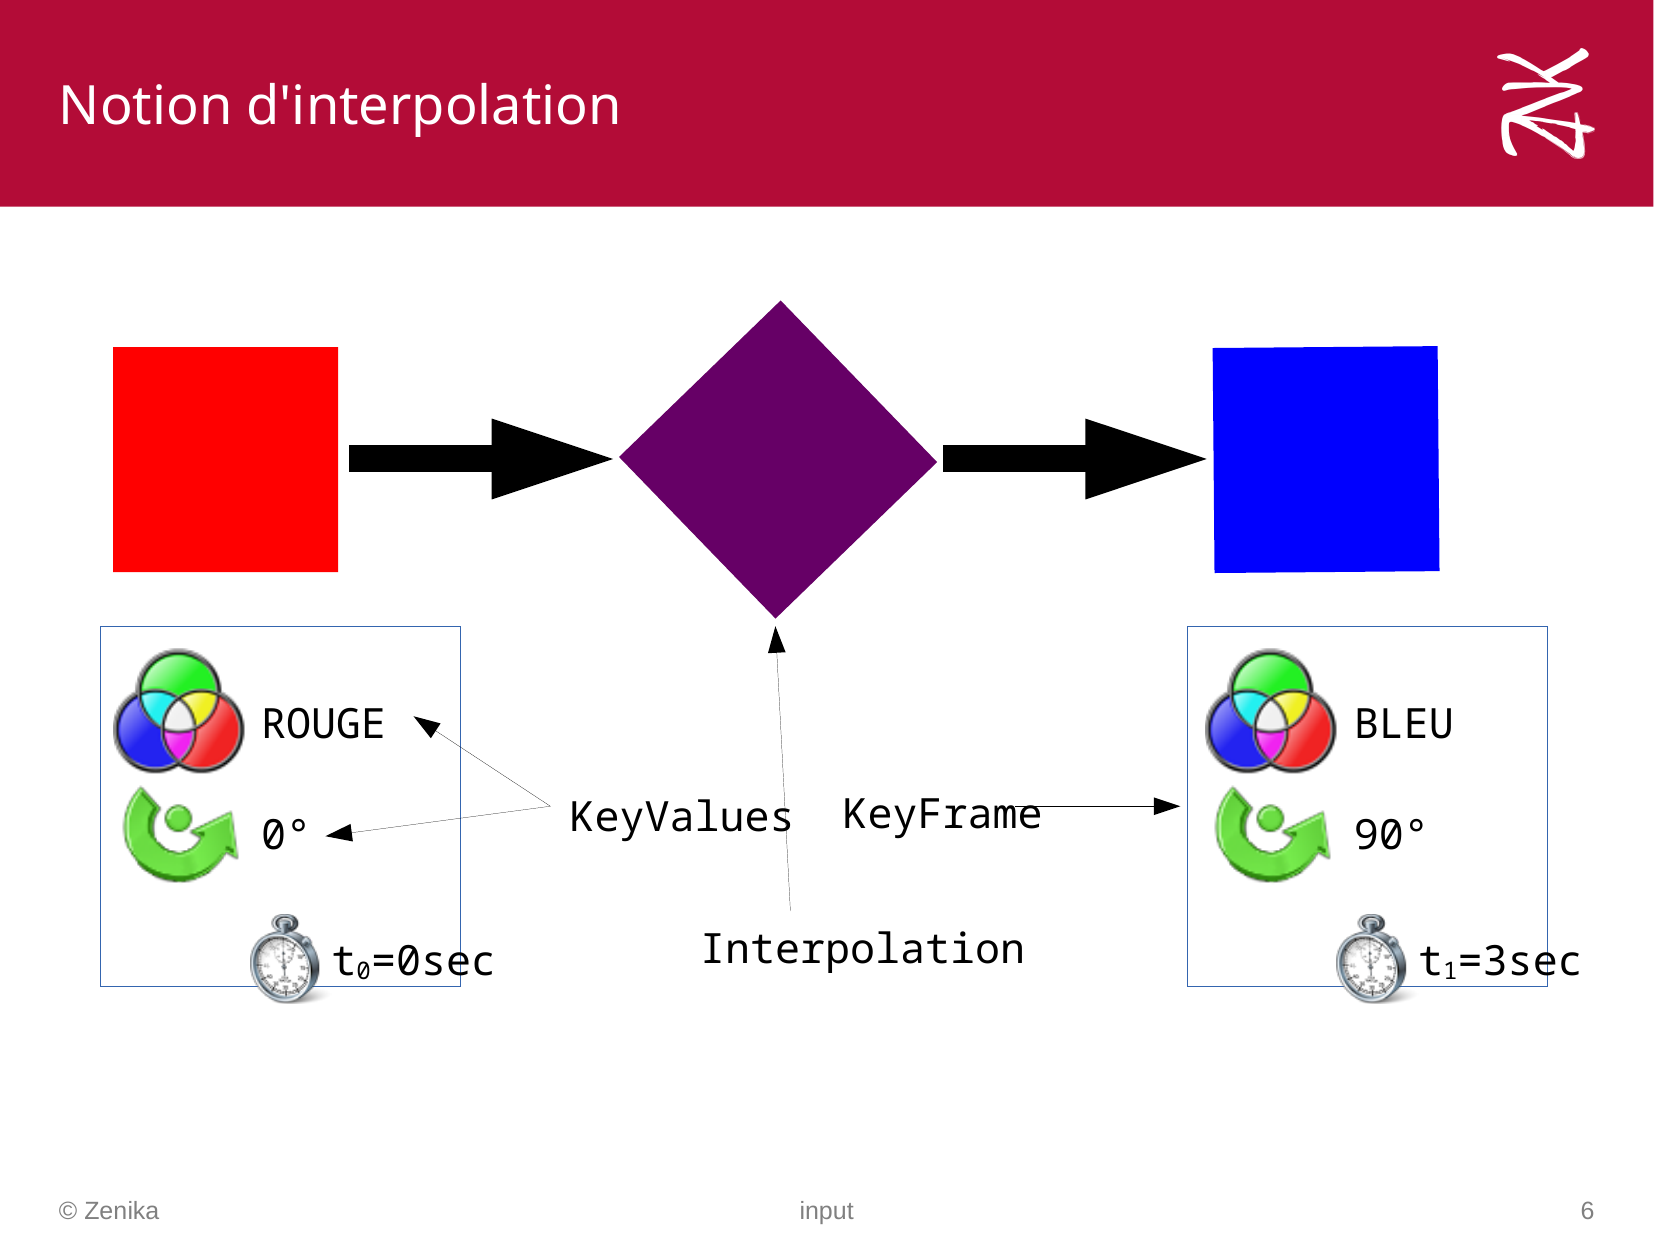

# Notion d'interpolation
Interpolation
BLEU
90°
t1=3sec
ROUGE
0°
t0=0sec
KeyValues
KeyFrame